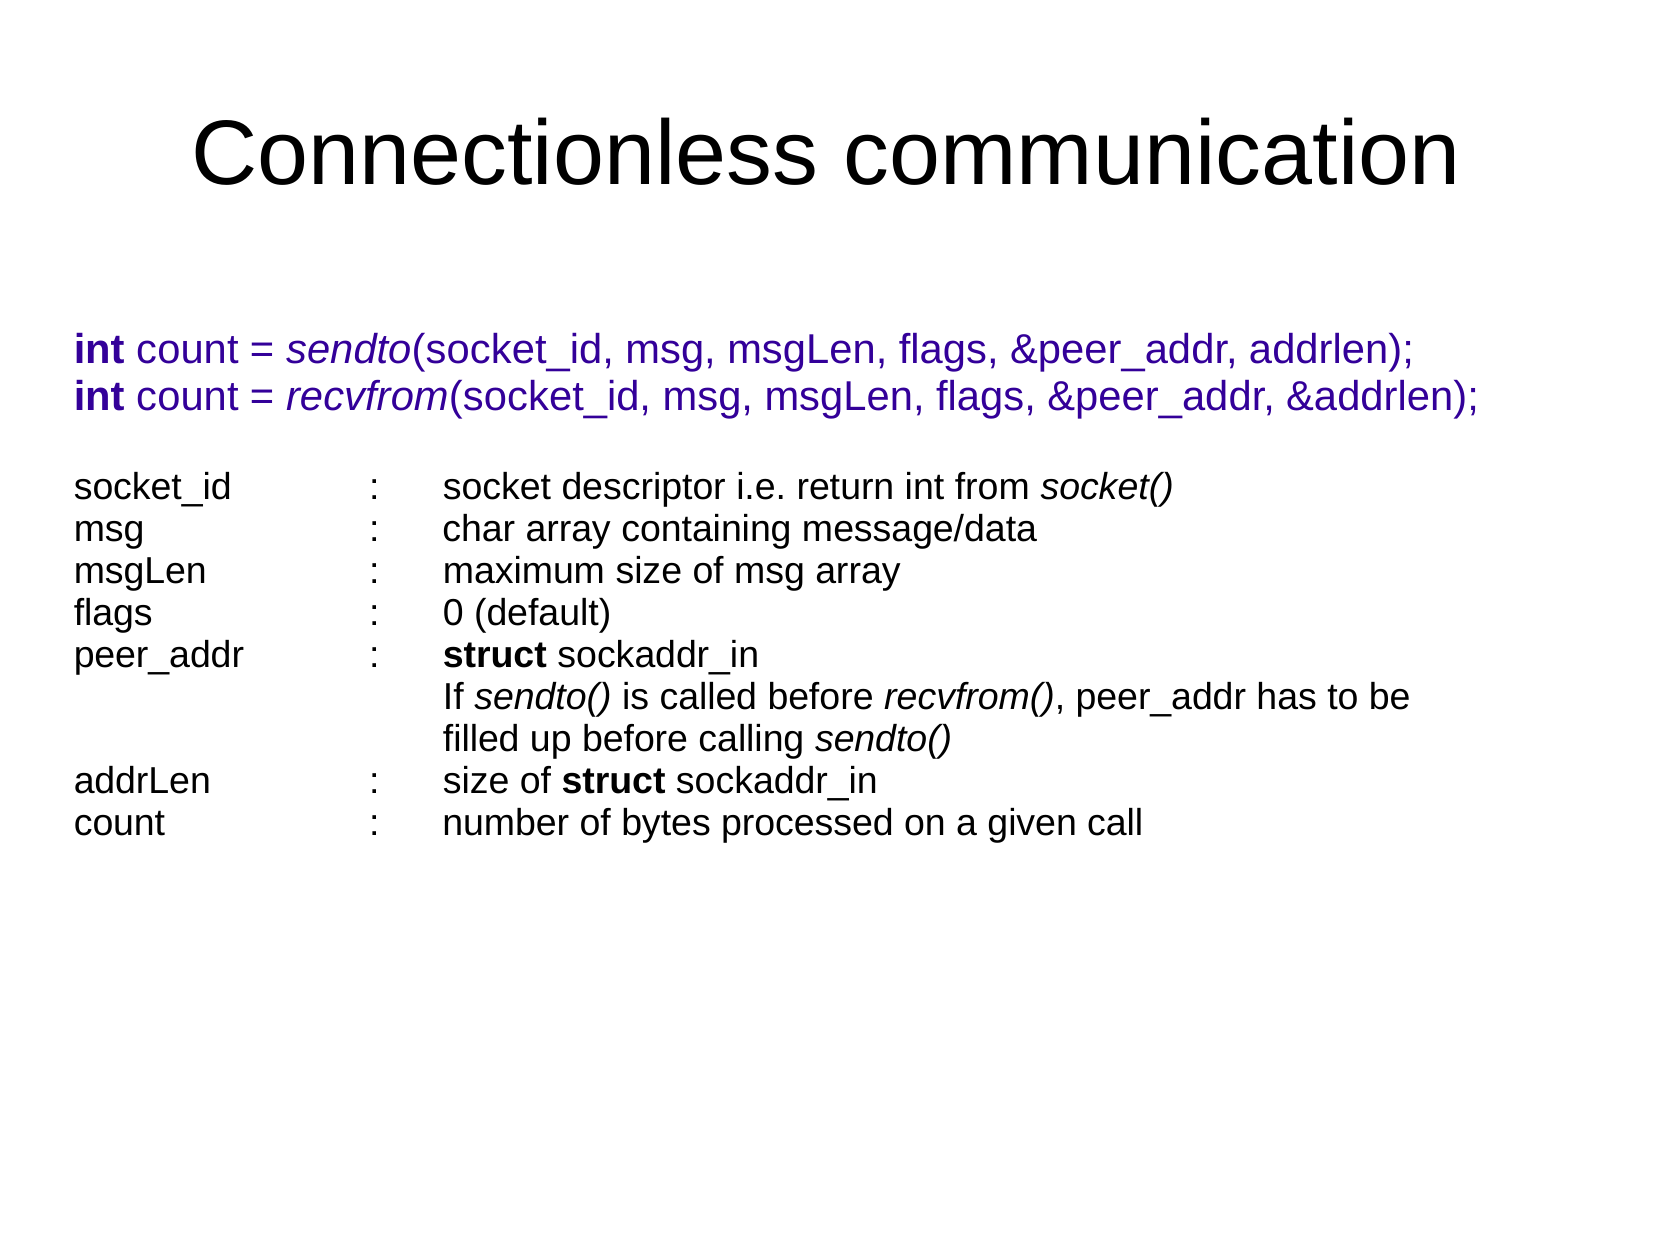

# Connectionless communication
int count = sendto(socket_id, msg, msgLen, flags, &peer_addr, addrlen);
int count = recvfrom(socket_id, msg, msgLen, flags, &peer_addr, &addrlen);
socket_id		: 	socket descriptor i.e. return int from socket()
msg				: char array containing message/data
msgLen			: 	maximum size of msg array
flags			: 	0 (default)
peer_addr		: 	struct sockaddr_in
					If sendto() is called before recvfrom(), peer_addr has to be 						filled up before calling sendto()
addrLen			:	size of struct sockaddr_in
count			: number of bytes processed on a given call